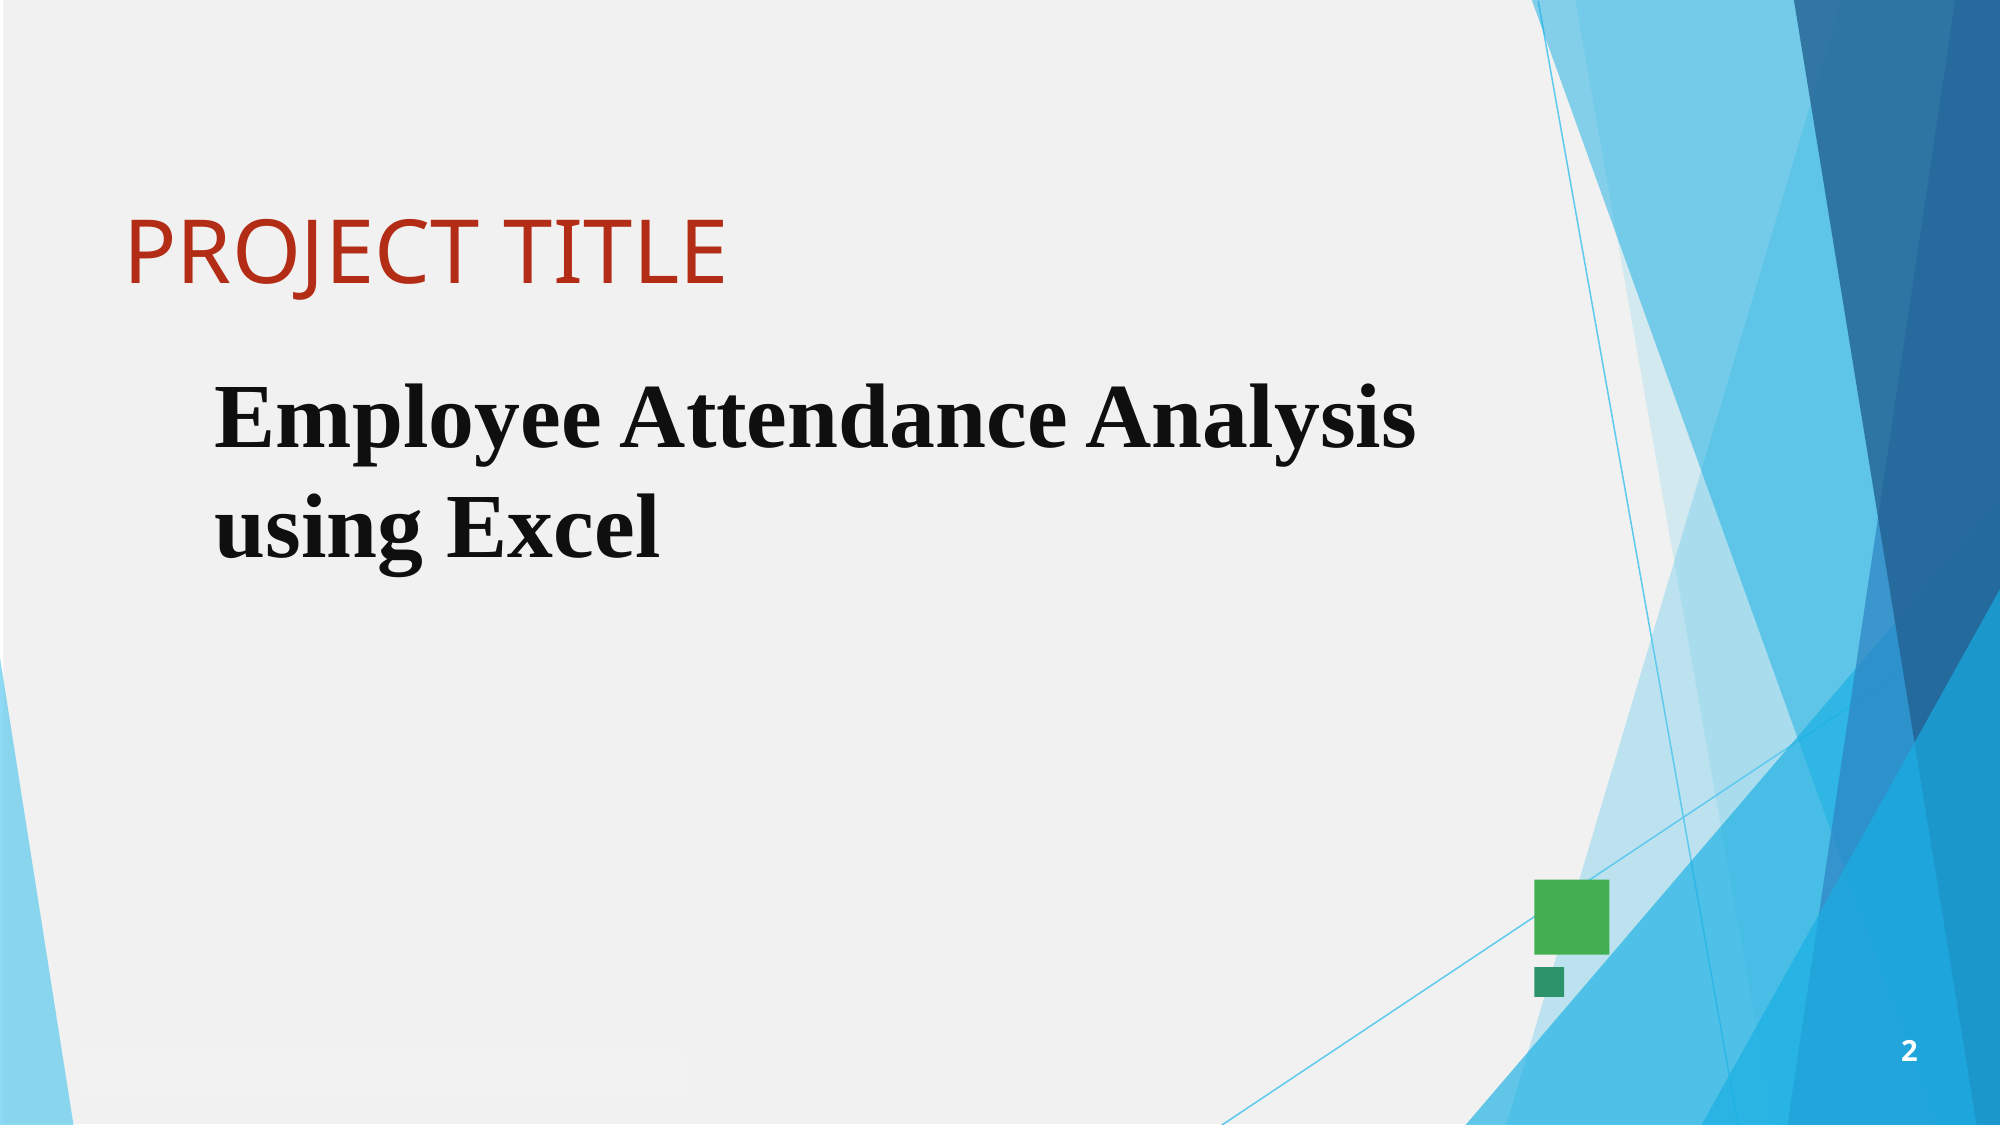

# PROJECT TITLE
Employee Attendance Analysis using Excel